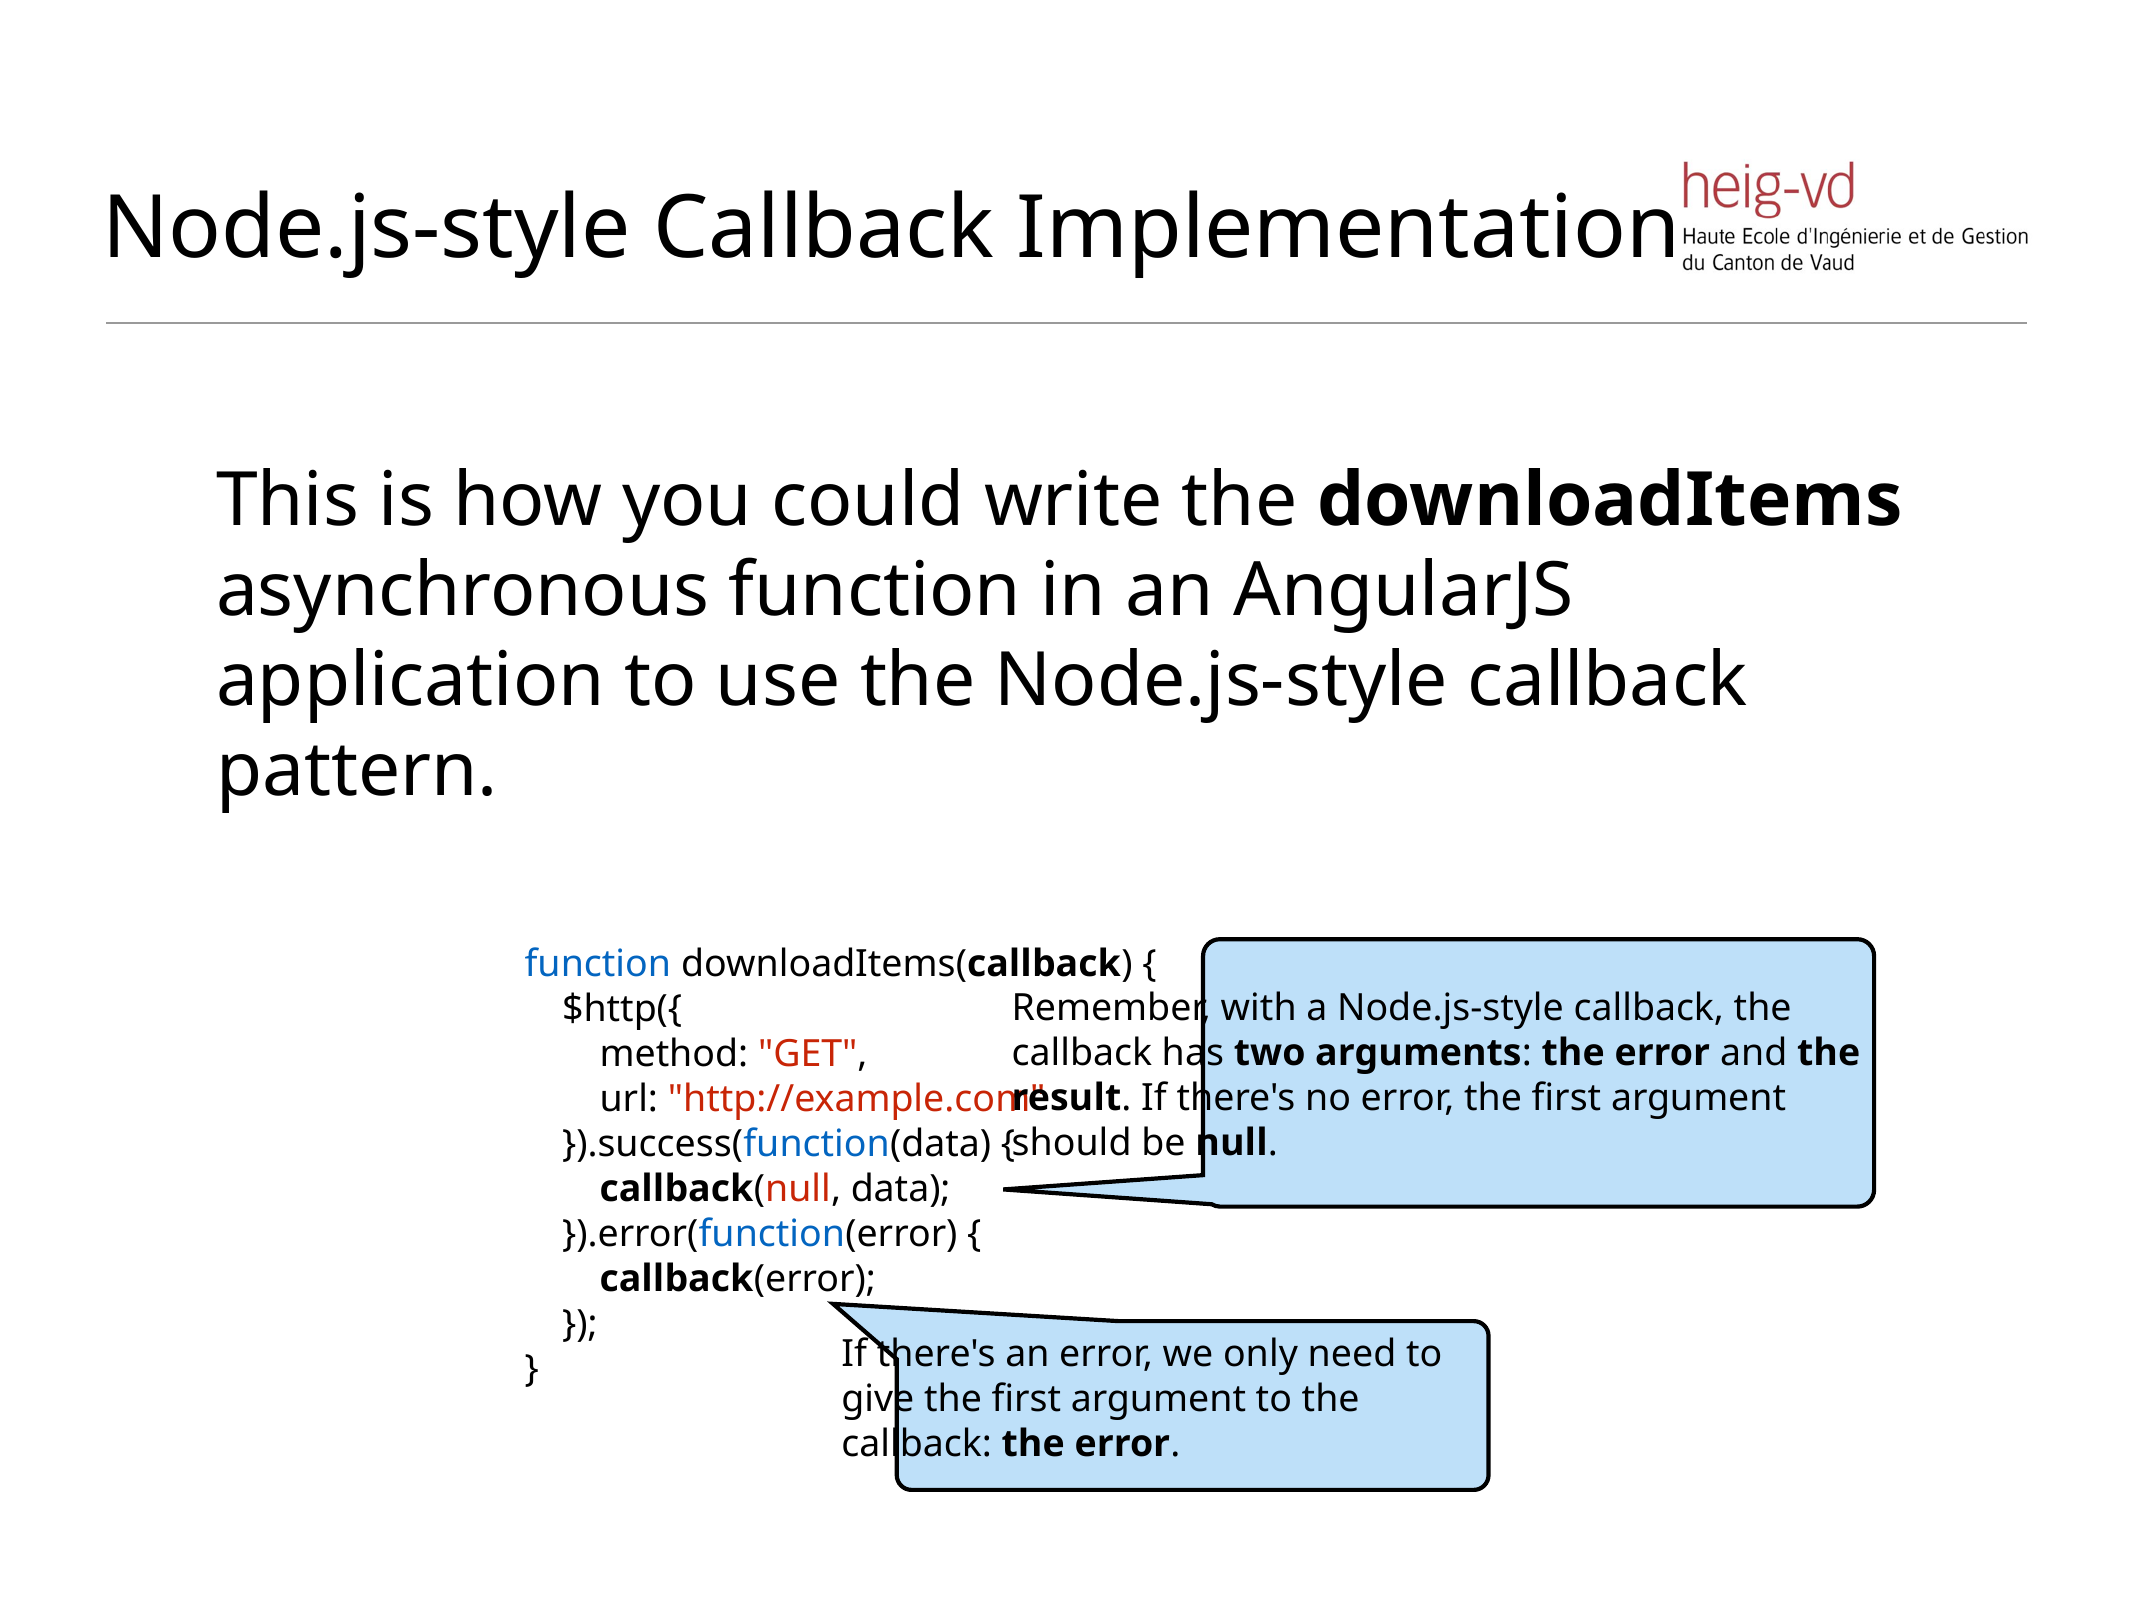

# Node.js-style Callback Implementation
This is how you could write the downloadItems asynchronous function in an AngularJS application to use the Node.js-style callback pattern.
function downloadItems(callback) {
$http({
method: "GET",
url: "http://example.com"
}).success(function(data) {
callback(null, data);
}).error(function(error) {
callback(error);
});
}
Remember, with a Node.js-style callback, the callback has two arguments: the error and the result. If there's no error, the first argument should be null.
If there's an error, we only need to give the first argument to the callback: the error.